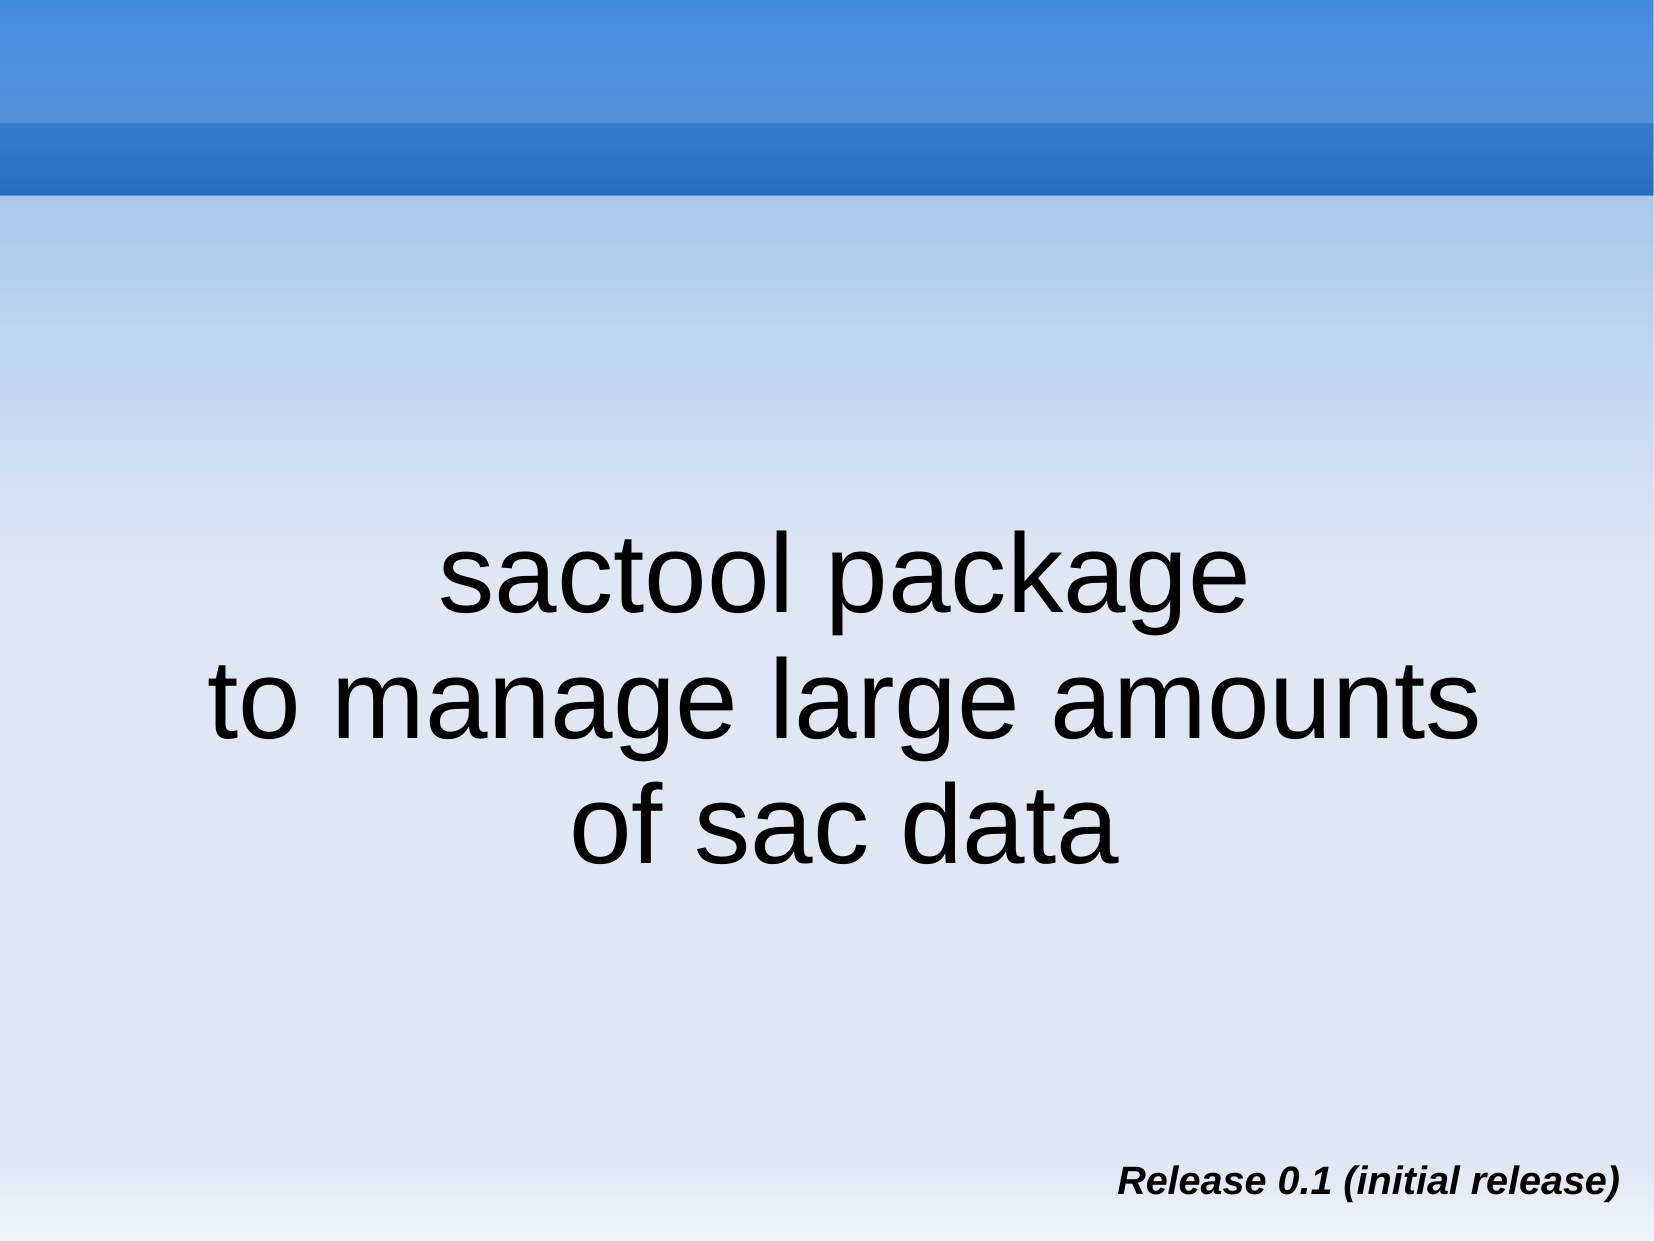

sactool package
to manage large amounts
of sac data
Release 0.1 (initial release)